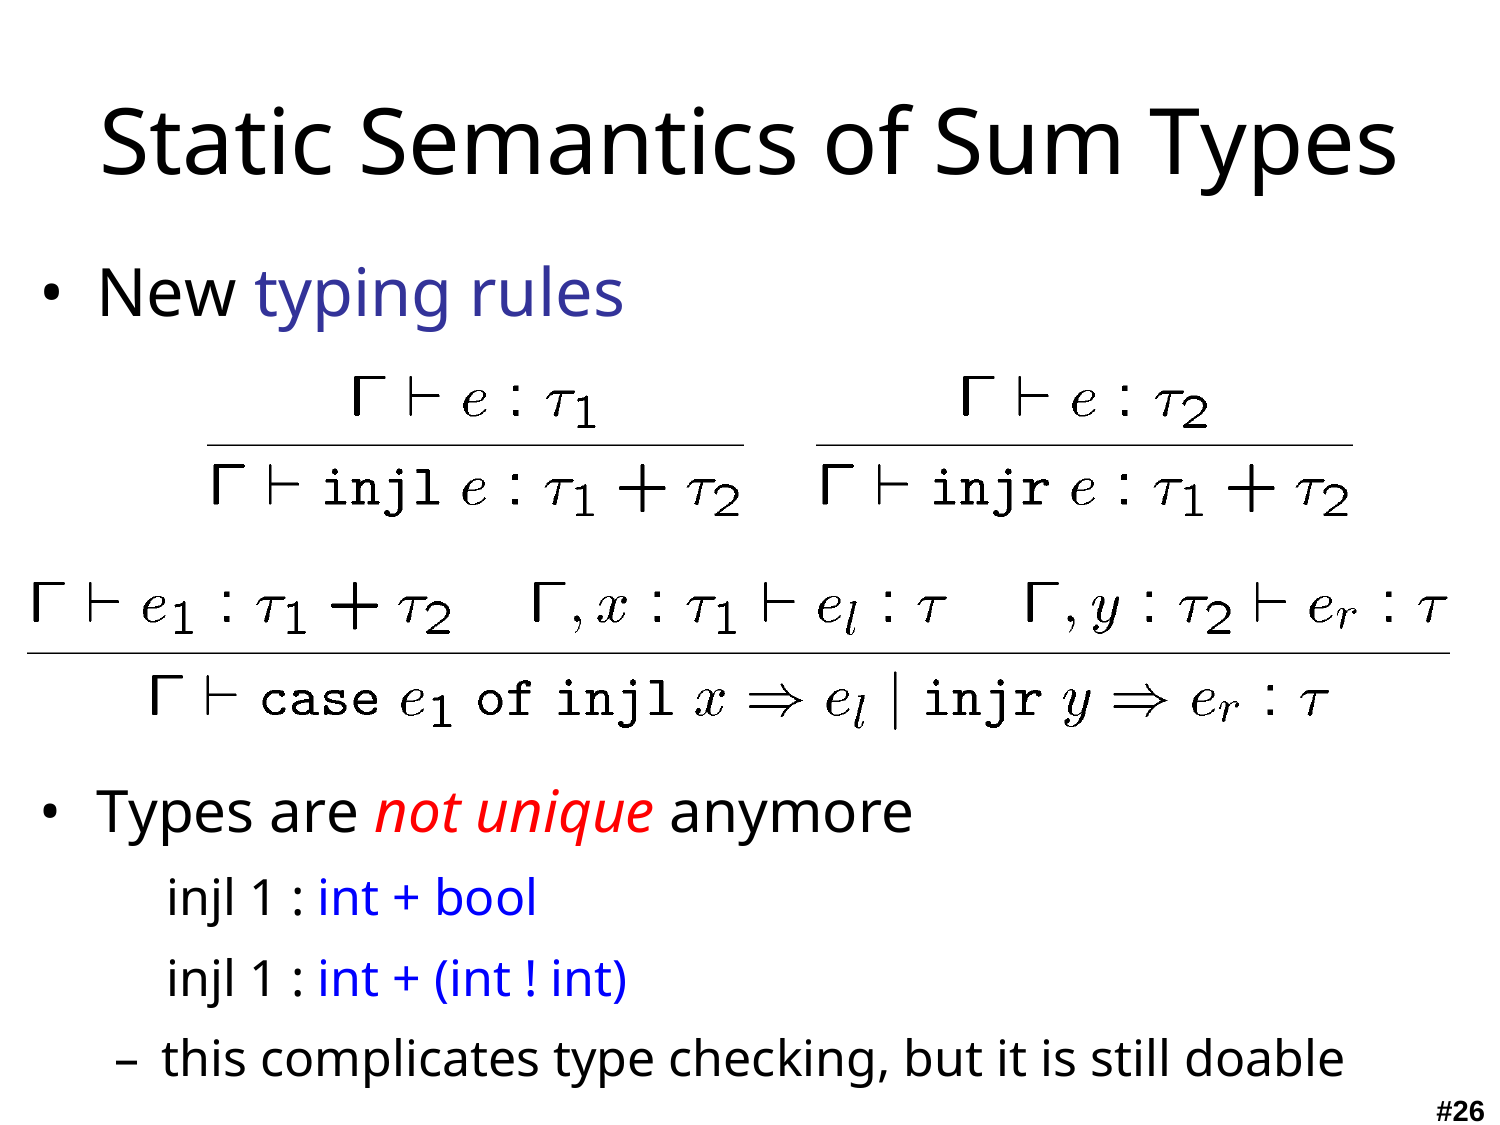

# Static Semantics of Sum Types
New typing rules
Types are not unique anymore
 injl 1 : int + bool
 injl 1 : int + (int ! int)
this complicates type checking, but it is still doable
26